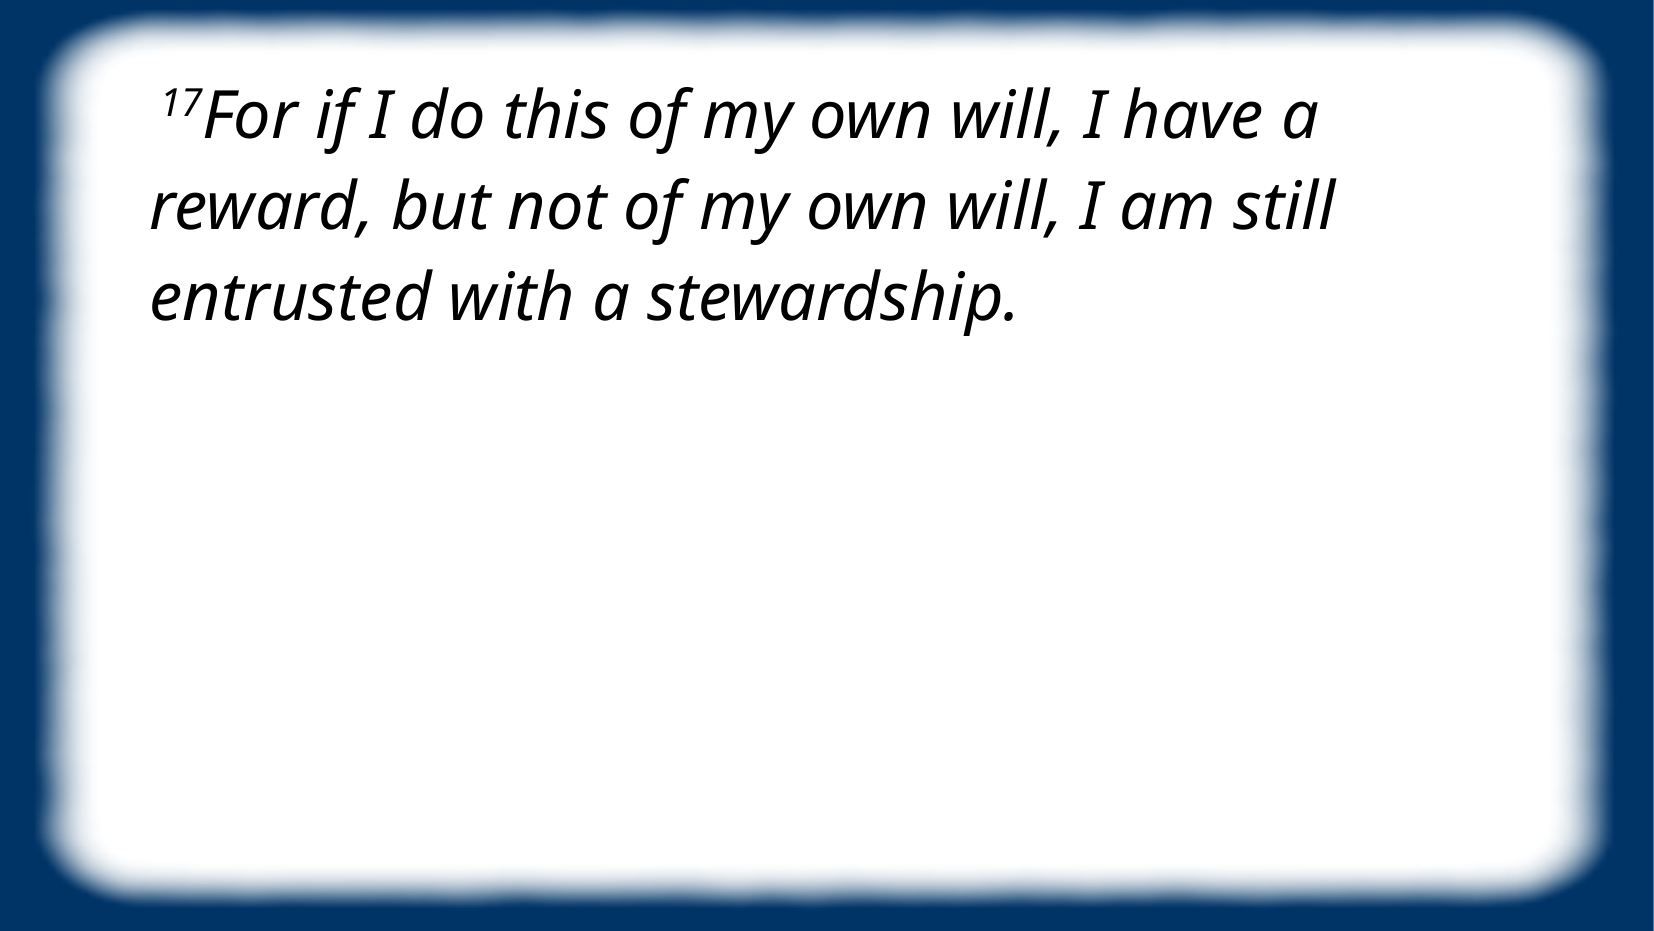

17For if I do this of my own will, I have a reward, but not of my own will, I am still entrusted with a stewardship.